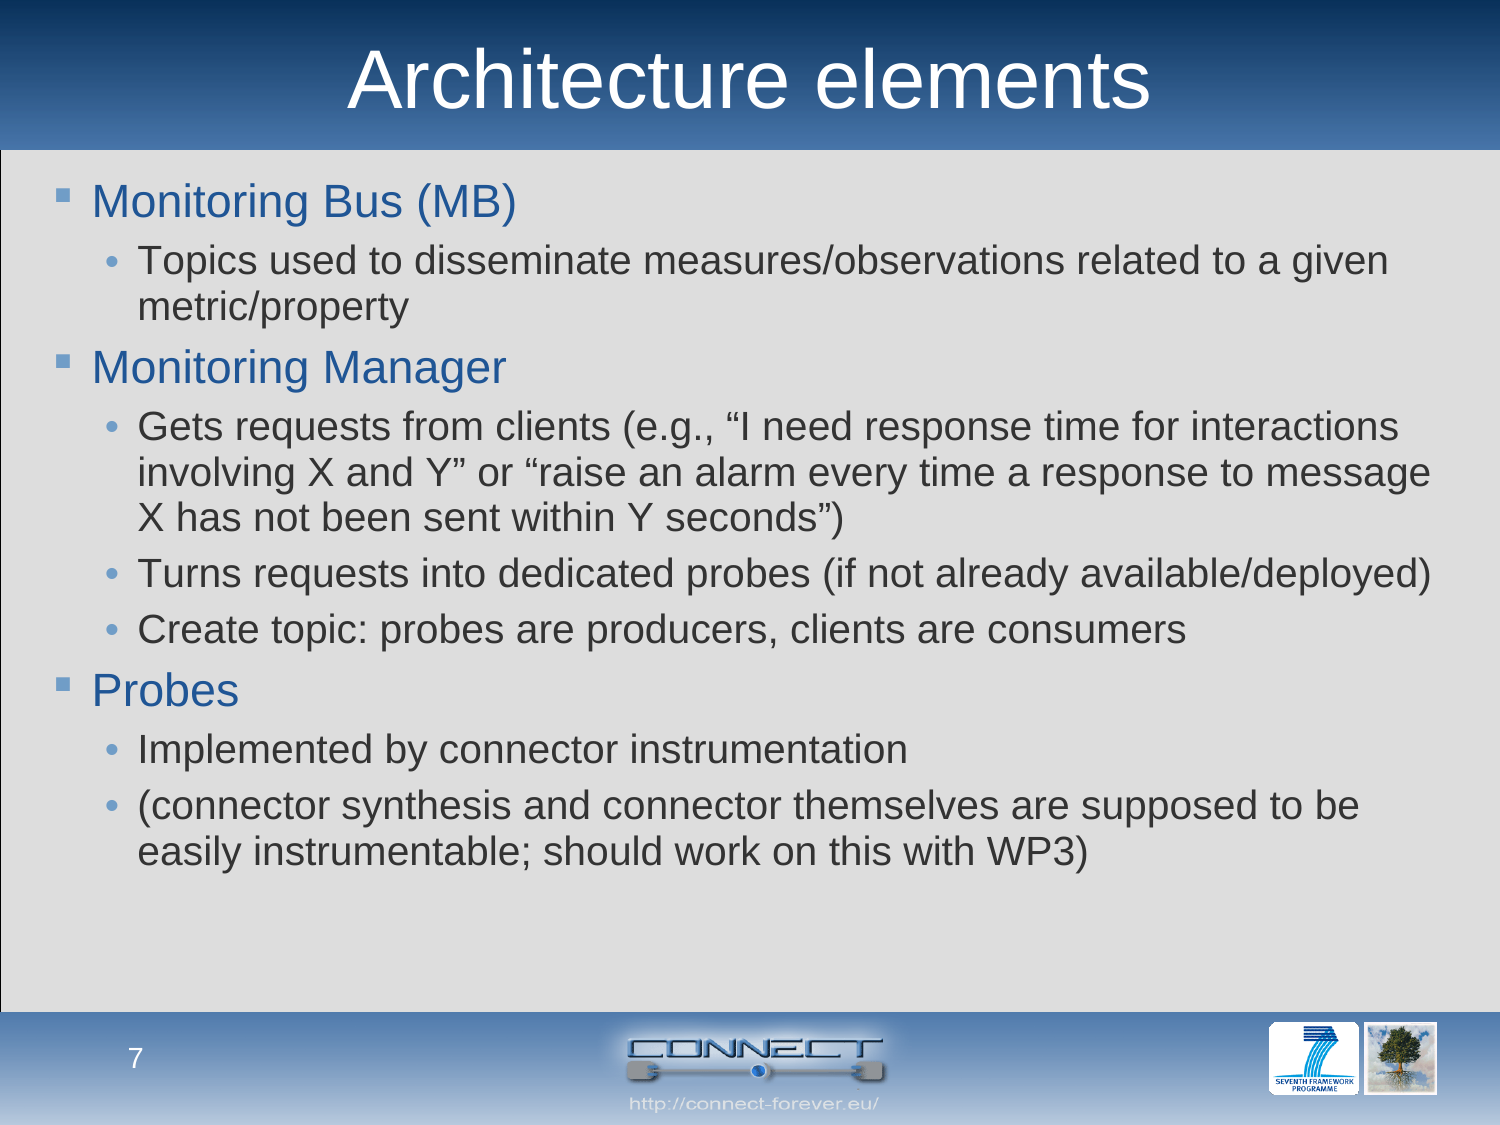

# Architecture elements
Monitoring Bus (MB)
Topics used to disseminate measures/observations related to a given metric/property
Monitoring Manager
Gets requests from clients (e.g., “I need response time for interactions involving X and Y” or “raise an alarm every time a response to message X has not been sent within Y seconds”)
Turns requests into dedicated probes (if not already available/deployed)
Create topic: probes are producers, clients are consumers
Probes
Implemented by connector instrumentation
(connector synthesis and connector themselves are supposed to be easily instrumentable; should work on this with WP3)
7